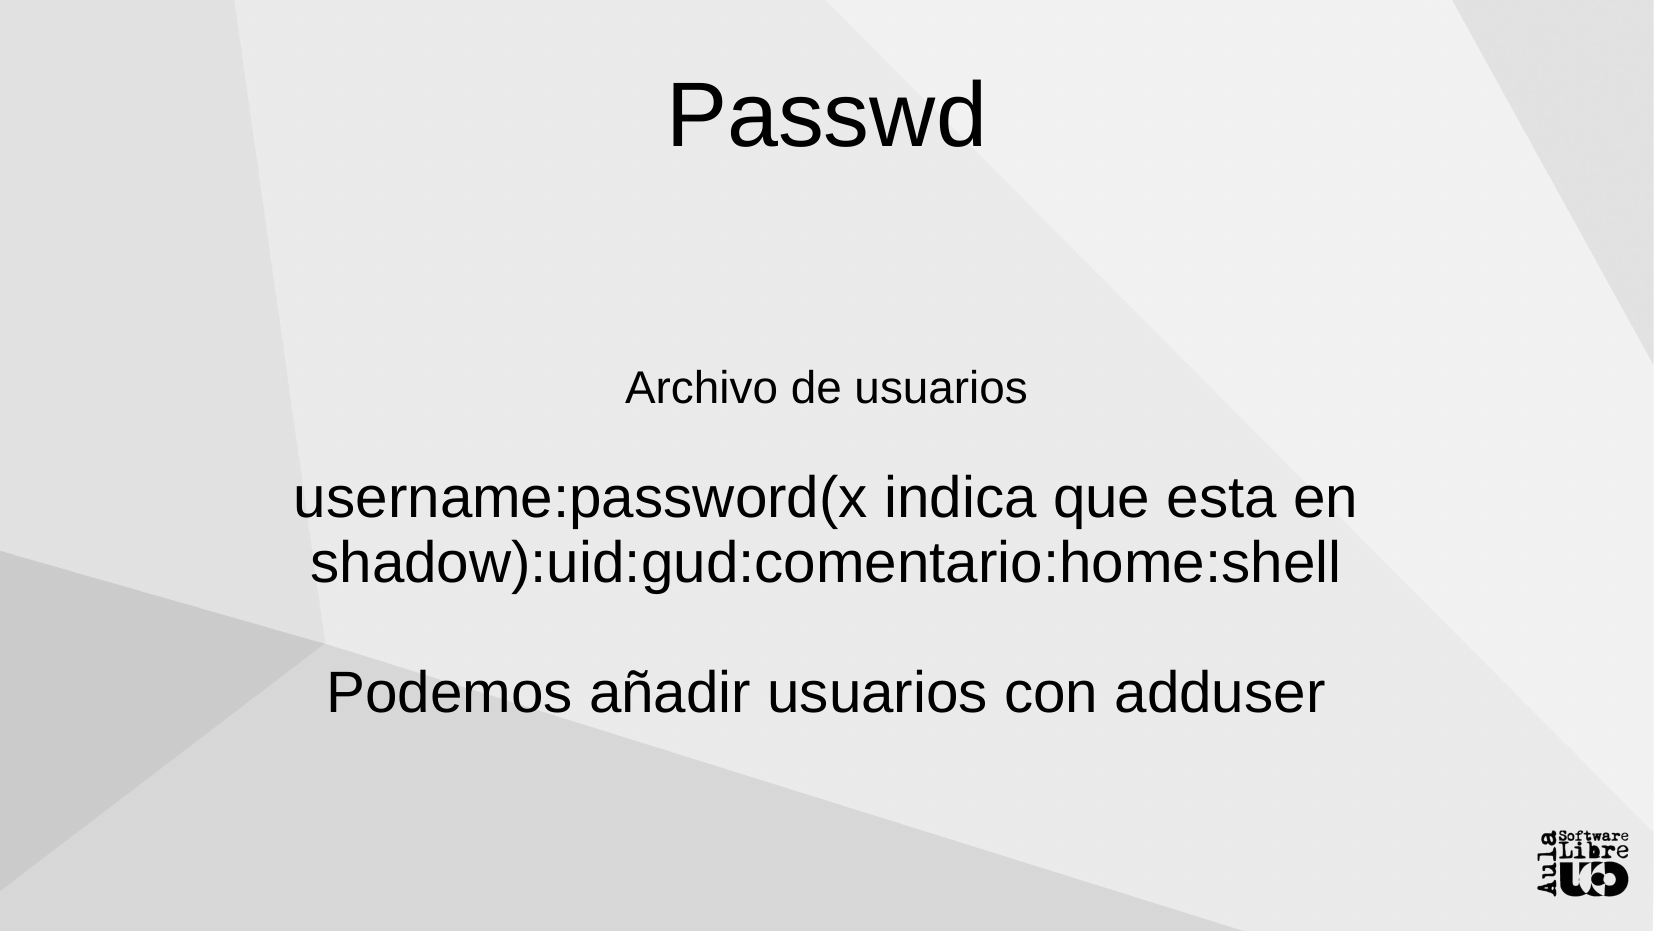

# Passwd
Archivo de usuarios
username:password(x indica que esta en shadow):uid:gud:comentario:home:shell
Podemos añadir usuarios con adduser